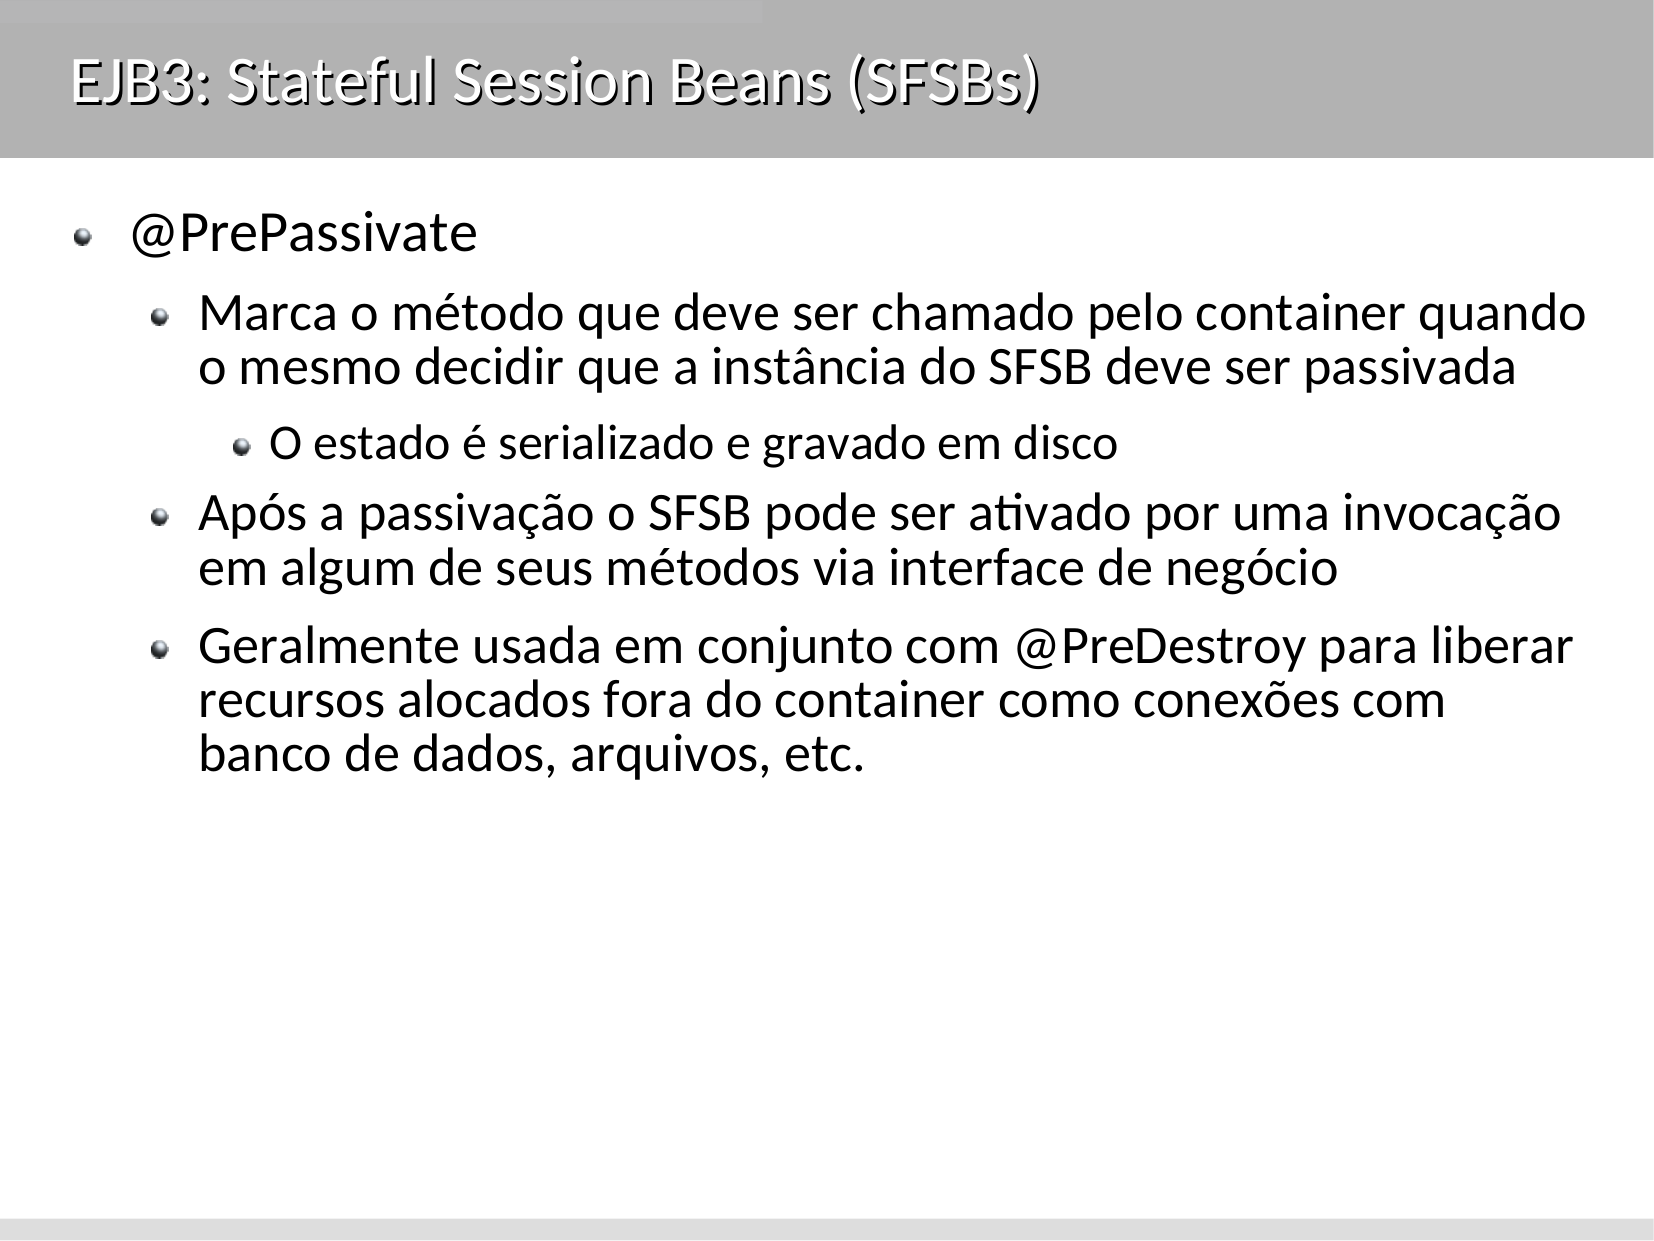

# EJB3: Stateful Session Beans (SFSBs)
@PrePassivate
Marca o método que deve ser chamado pelo container quando o mesmo decidir que a instância do SFSB deve ser passivada
O estado é serializado e gravado em disco
Após a passivação o SFSB pode ser ativado por uma invocação em algum de seus métodos via interface de negócio
Geralmente usada em conjunto com @PreDestroy para liberar recursos alocados fora do container como conexões com banco de dados, arquivos, etc.